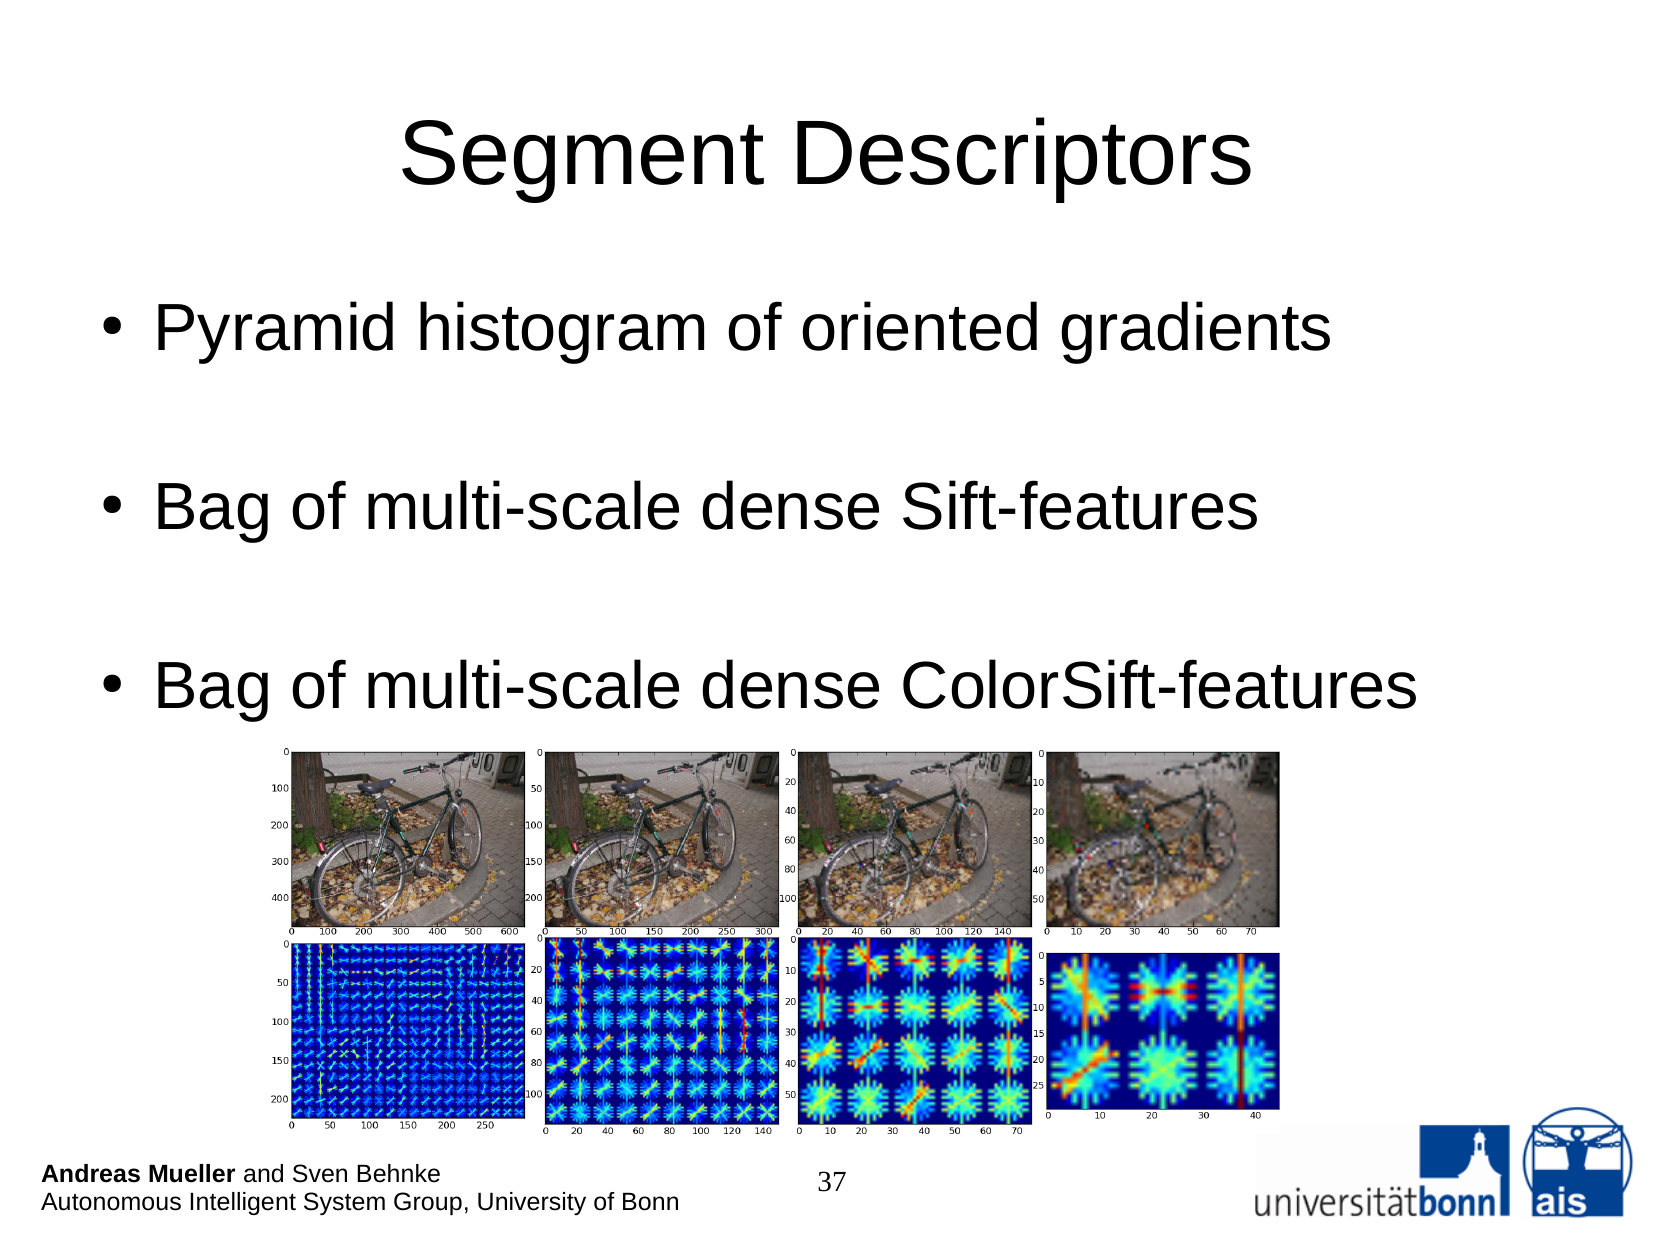

# Segment Descriptors
Pyramid histogram of oriented gradients
Bag of multi-scale dense Sift-features
Bag of multi-scale dense ColorSift-features
Andreas Mueller, Sven Behnke University of Bonn
37